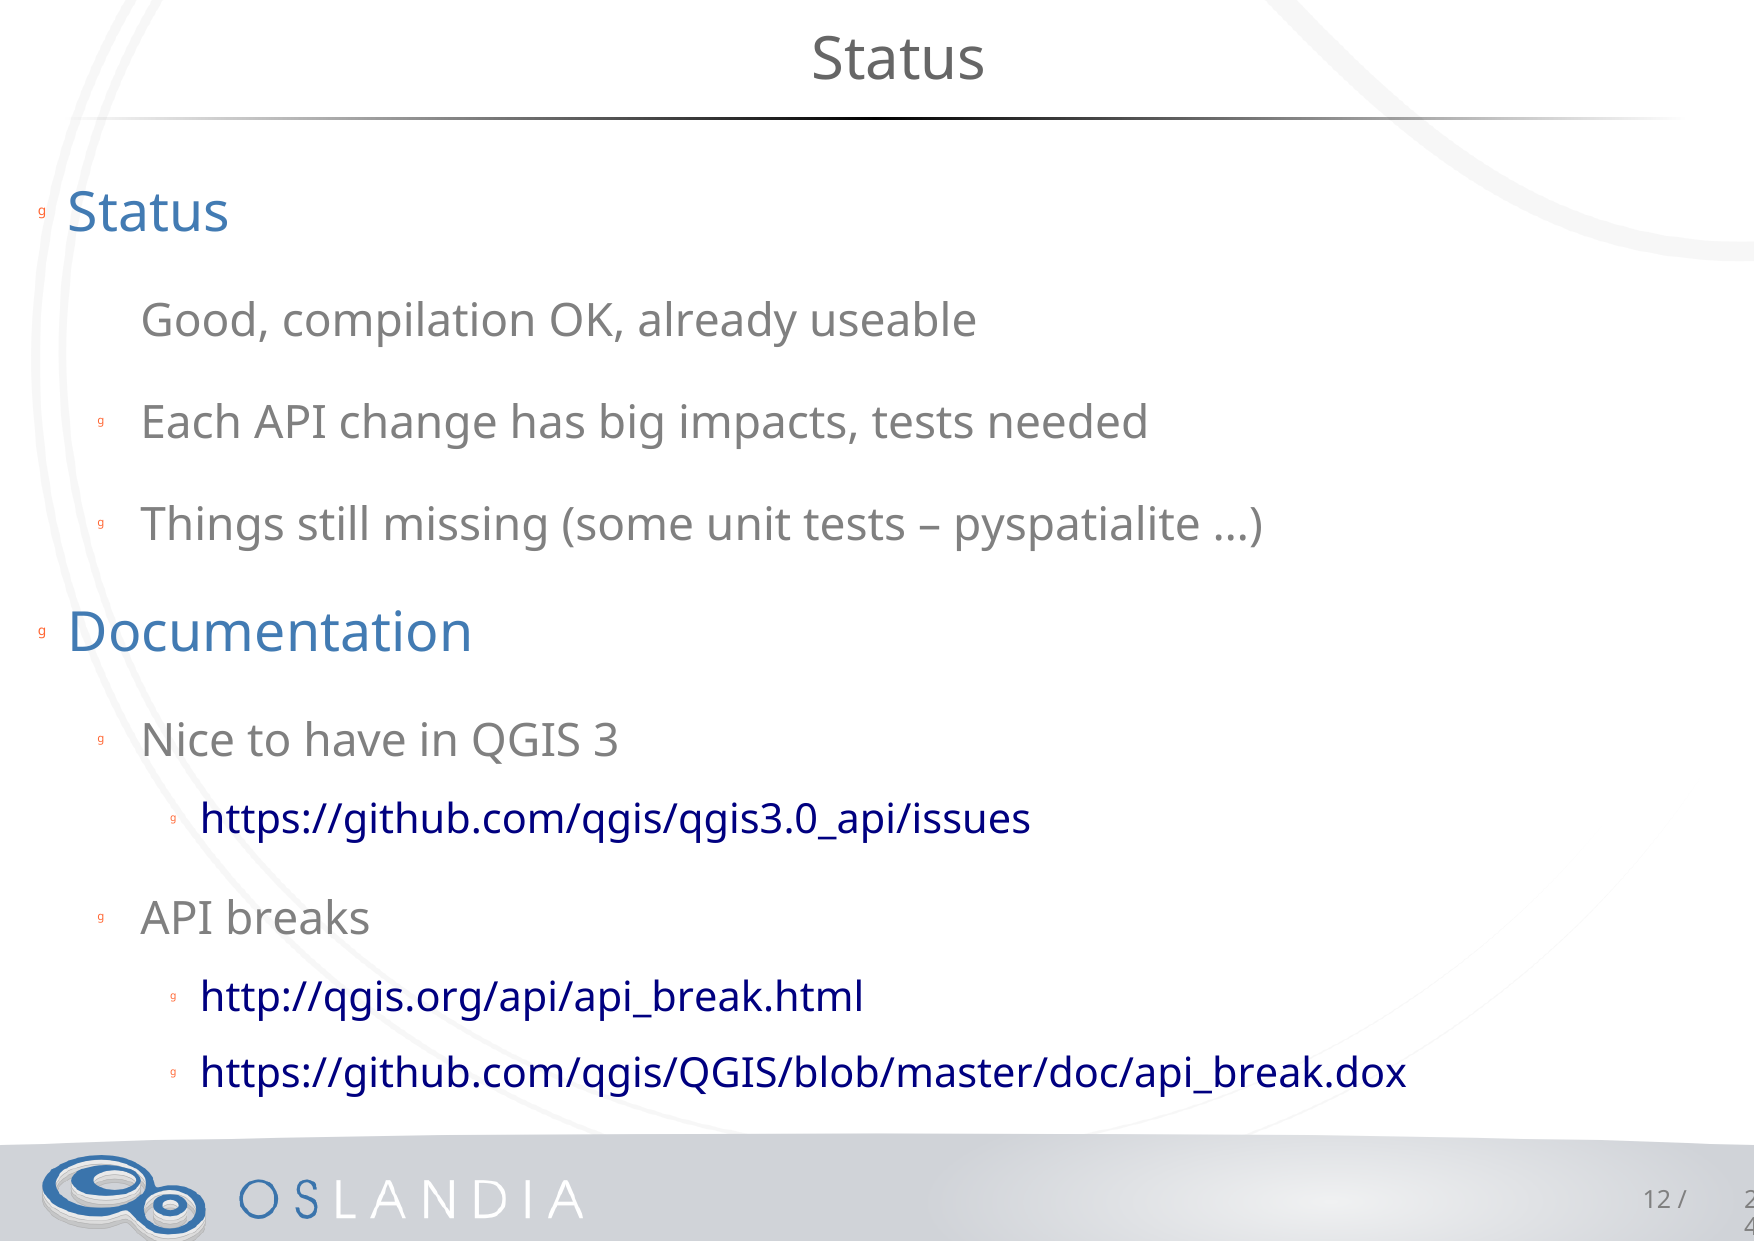

# Status
Status
Good, compilation OK, already useable
Each API change has big impacts, tests needed
Things still missing (some unit tests – pyspatialite …)
Documentation
Nice to have in QGIS 3
https://github.com/qgis/qgis3.0_api/issues
API breaks
http://qgis.org/api/api_break.html
https://github.com/qgis/QGIS/blob/master/doc/api_break.dox